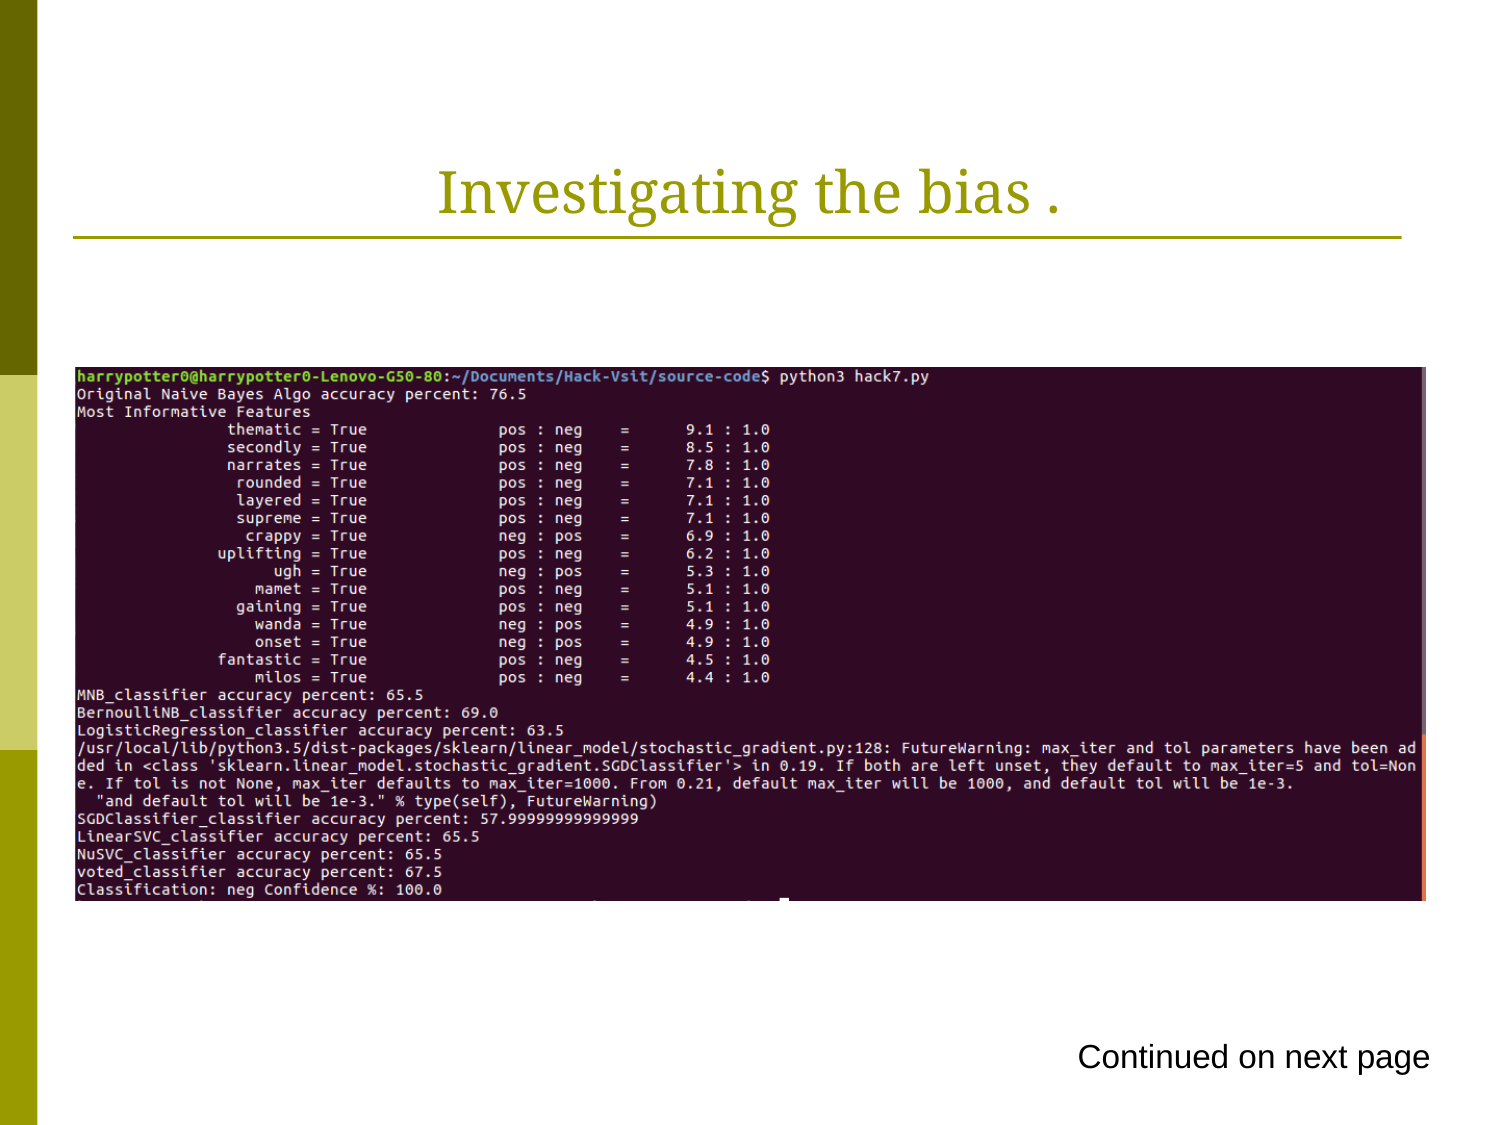

# Investigating the bias .
Continued on next page